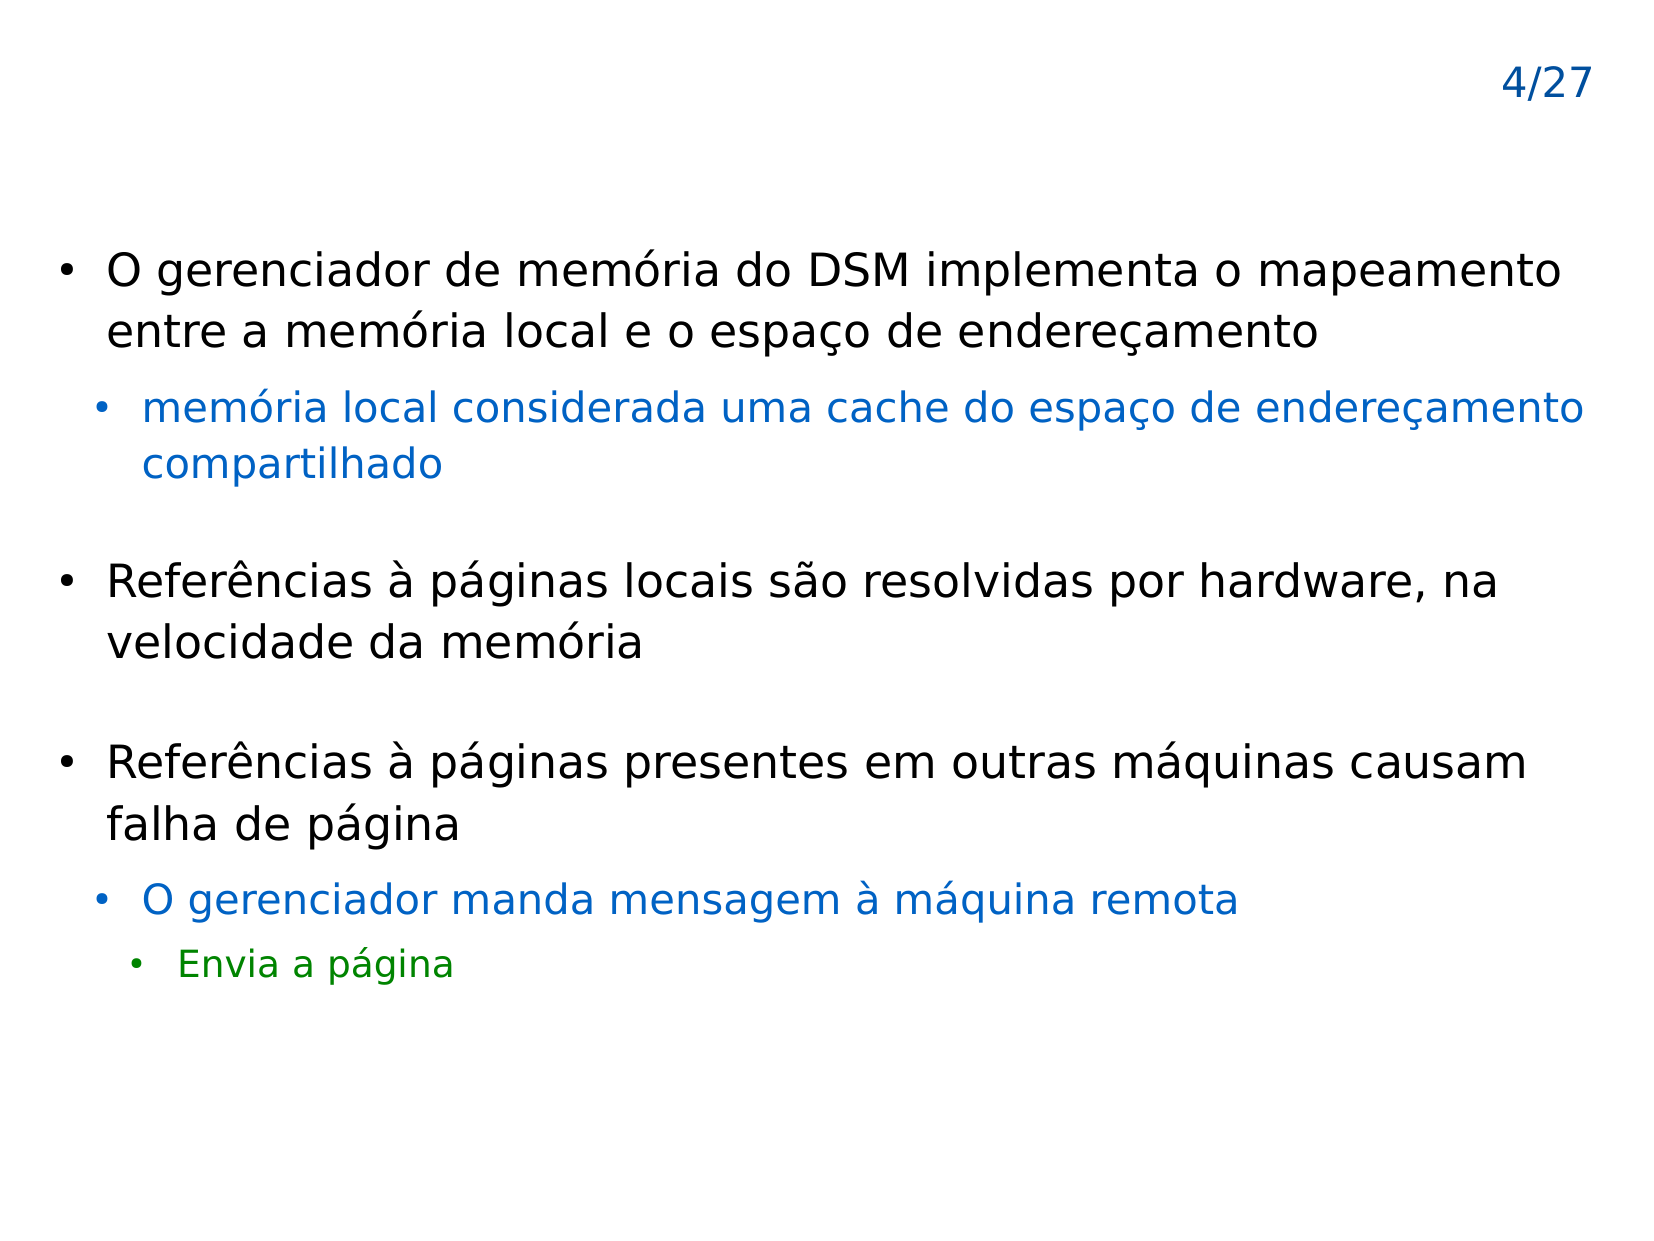

#
4
O gerenciador de memória do DSM implementa o mapeamento entre a memória local e o espaço de endereçamento
memória local considerada uma cache do espaço de endereçamento compartilhado
Referências à páginas locais são resolvidas por hardware, na velocidade da memória
Referências à páginas presentes em outras máquinas causam falha de página
O gerenciador manda mensagem à máquina remota
Envia a página